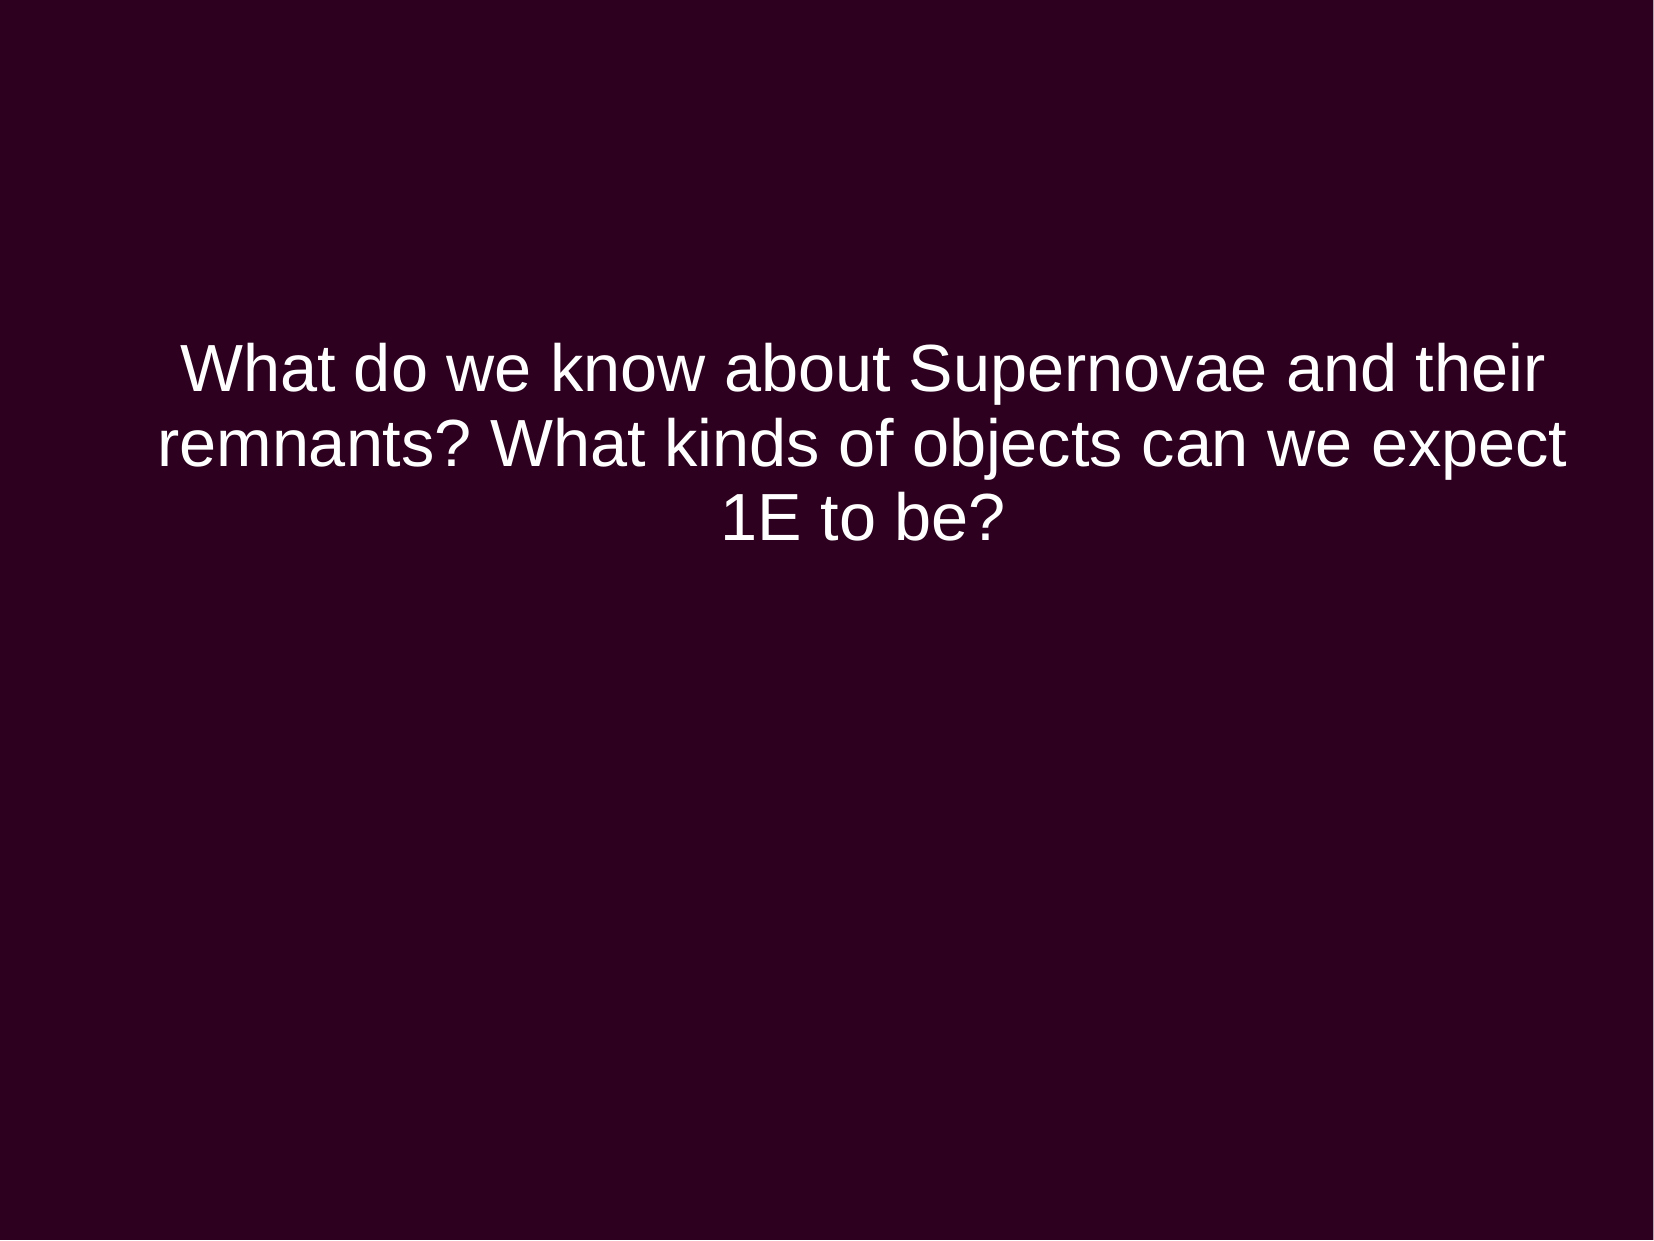

#
What do we know about Supernovae and their remnants? What kinds of objects can we expect 1E to be?